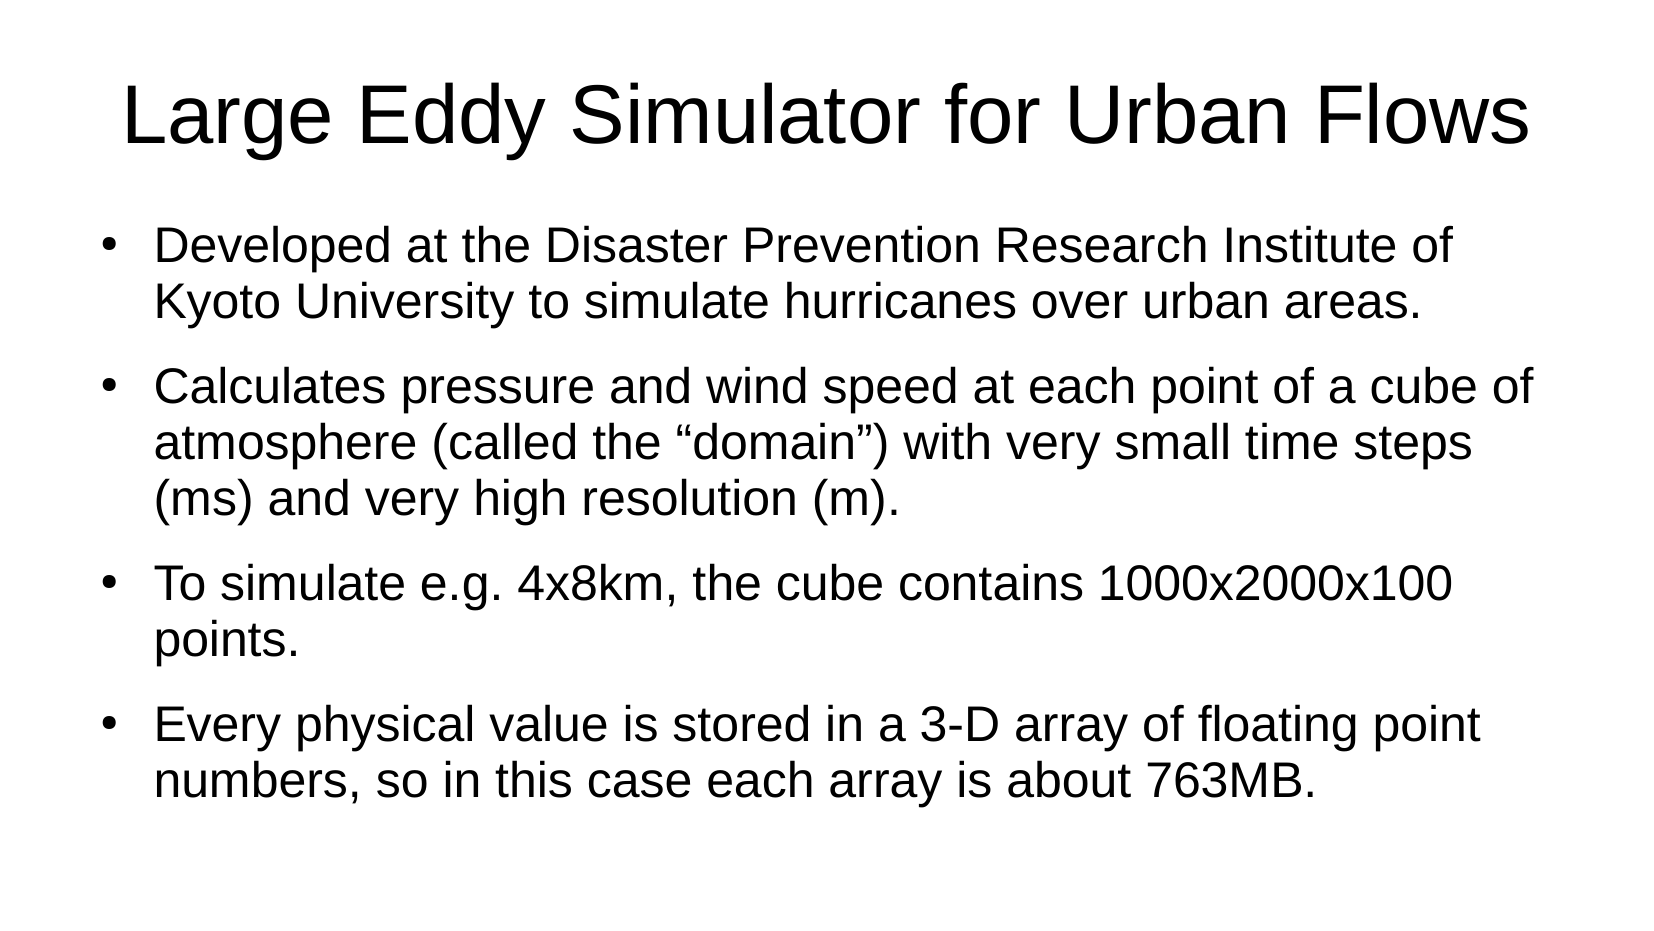

# Large Eddy Simulator for Urban Flows
Developed at the Disaster Prevention Research Institute of Kyoto University to simulate hurricanes over urban areas.
Calculates pressure and wind speed at each point of a cube of atmosphere (called the “domain”) with very small time steps (ms) and very high resolution (m).
To simulate e.g. 4x8km, the cube contains 1000x2000x100 points.
Every physical value is stored in a 3-D array of floating point numbers, so in this case each array is about 763MB.